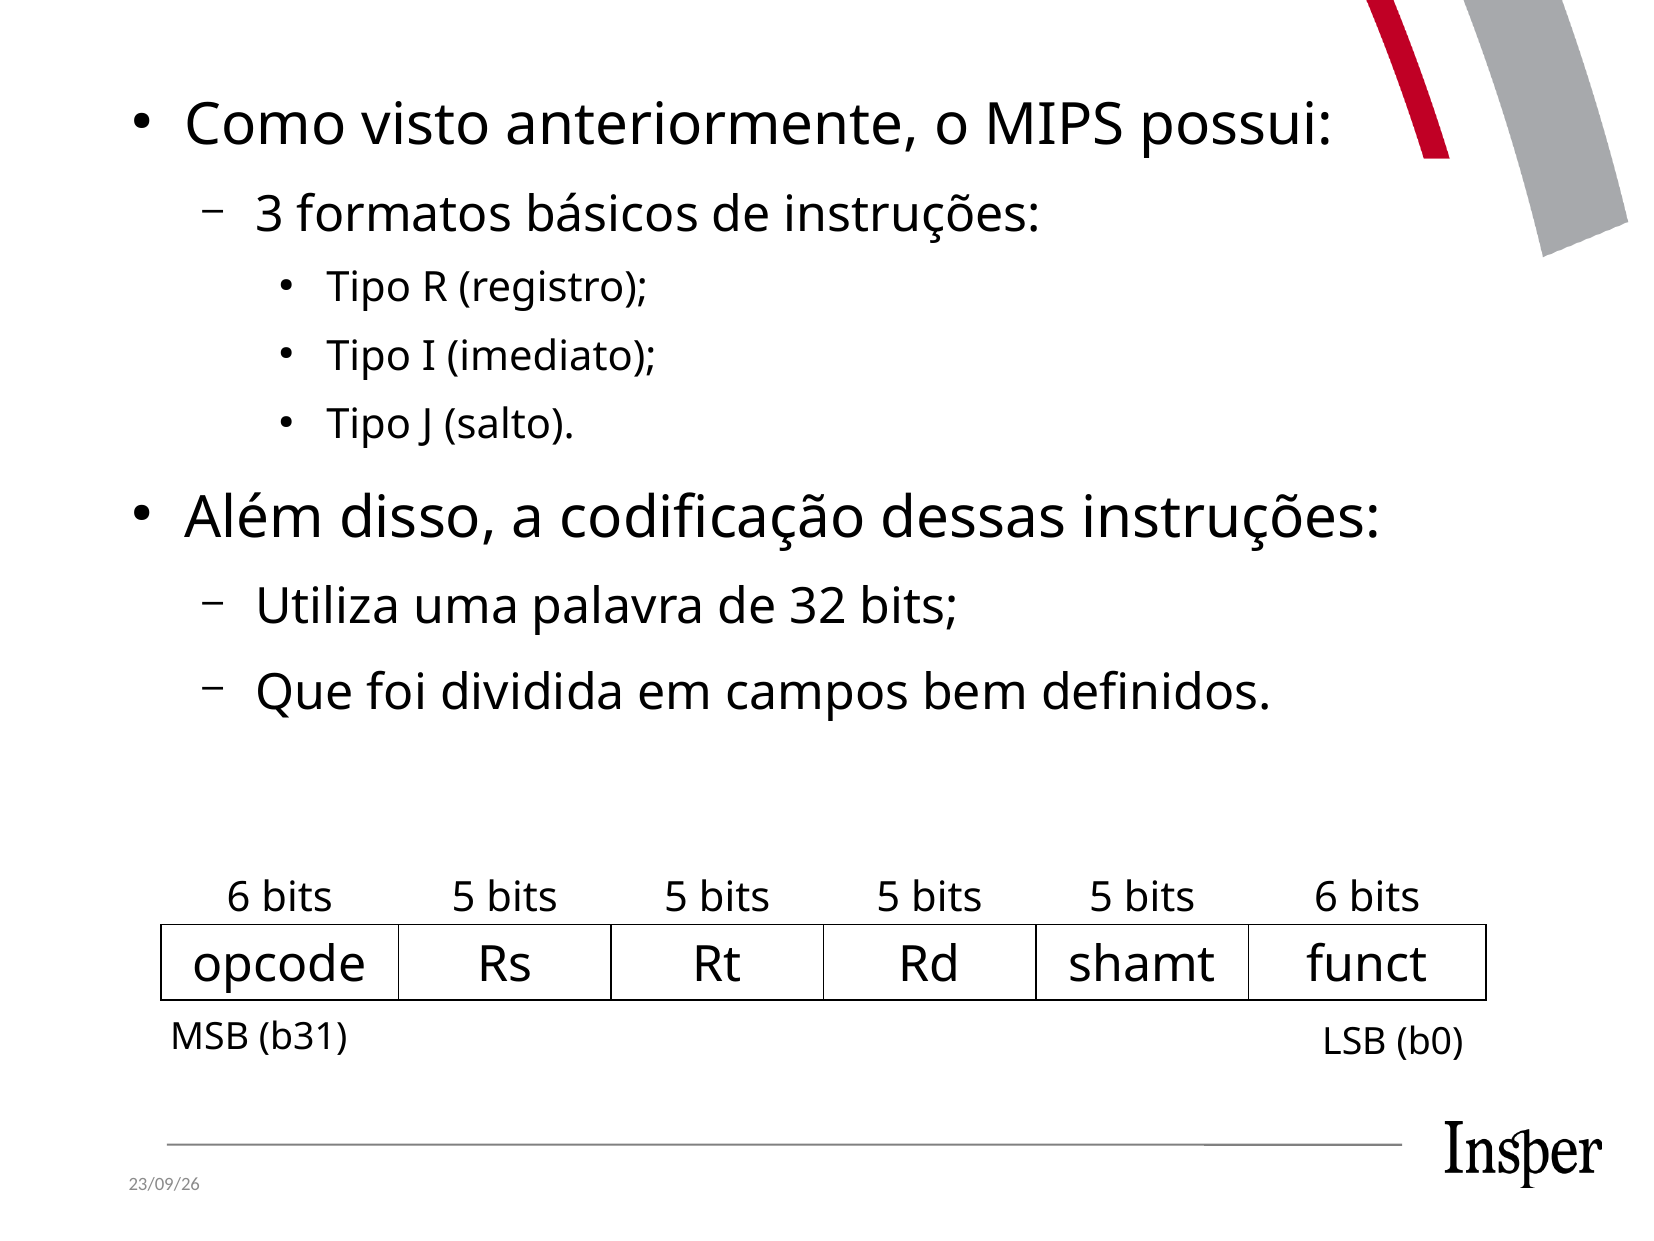

# Como visto anteriormente, o MIPS possui:
3 formatos básicos de instruções:
Tipo R (registro);
Tipo I (imediato);
Tipo J (salto).
Além disso, a codificação dessas instruções:
Utiliza uma palavra de 32 bits;
Que foi dividida em campos bem definidos.
6 bits
5 bits
5 bits
5 bits
5 bits
6 bits
opcode
Rs
Rt
Rd
shamt
funct
MSB (b31)
LSB (b0)